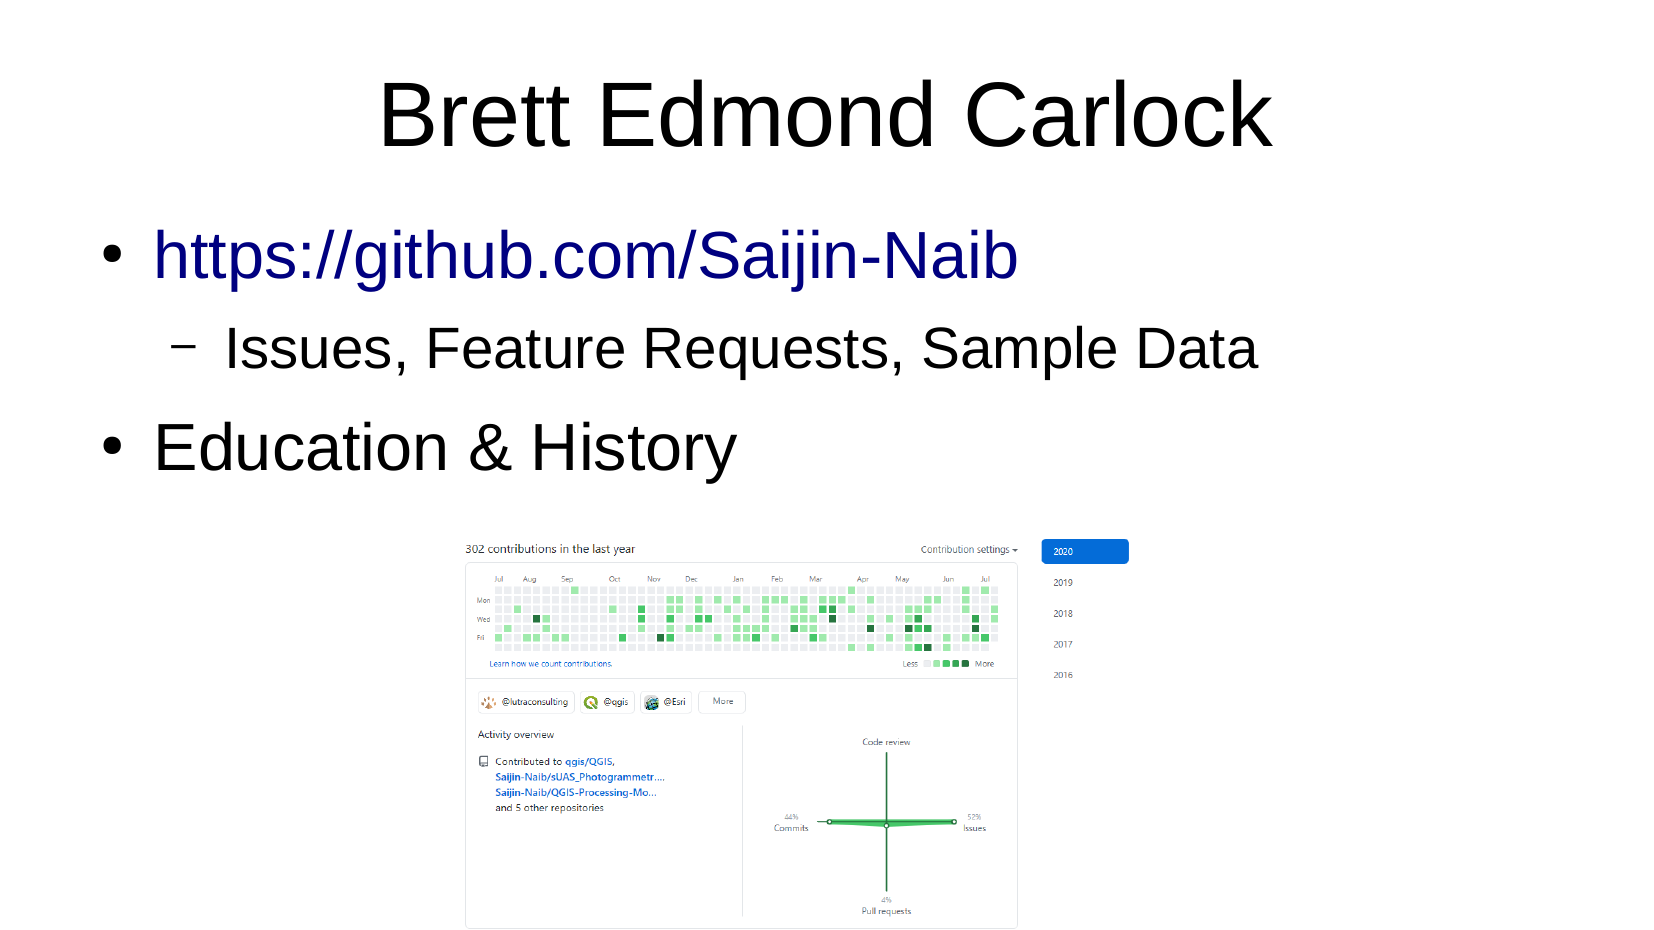

# Brett Edmond Carlock
https://github.com/Saijin-Naib
Issues, Feature Requests, Sample Data
Education & History